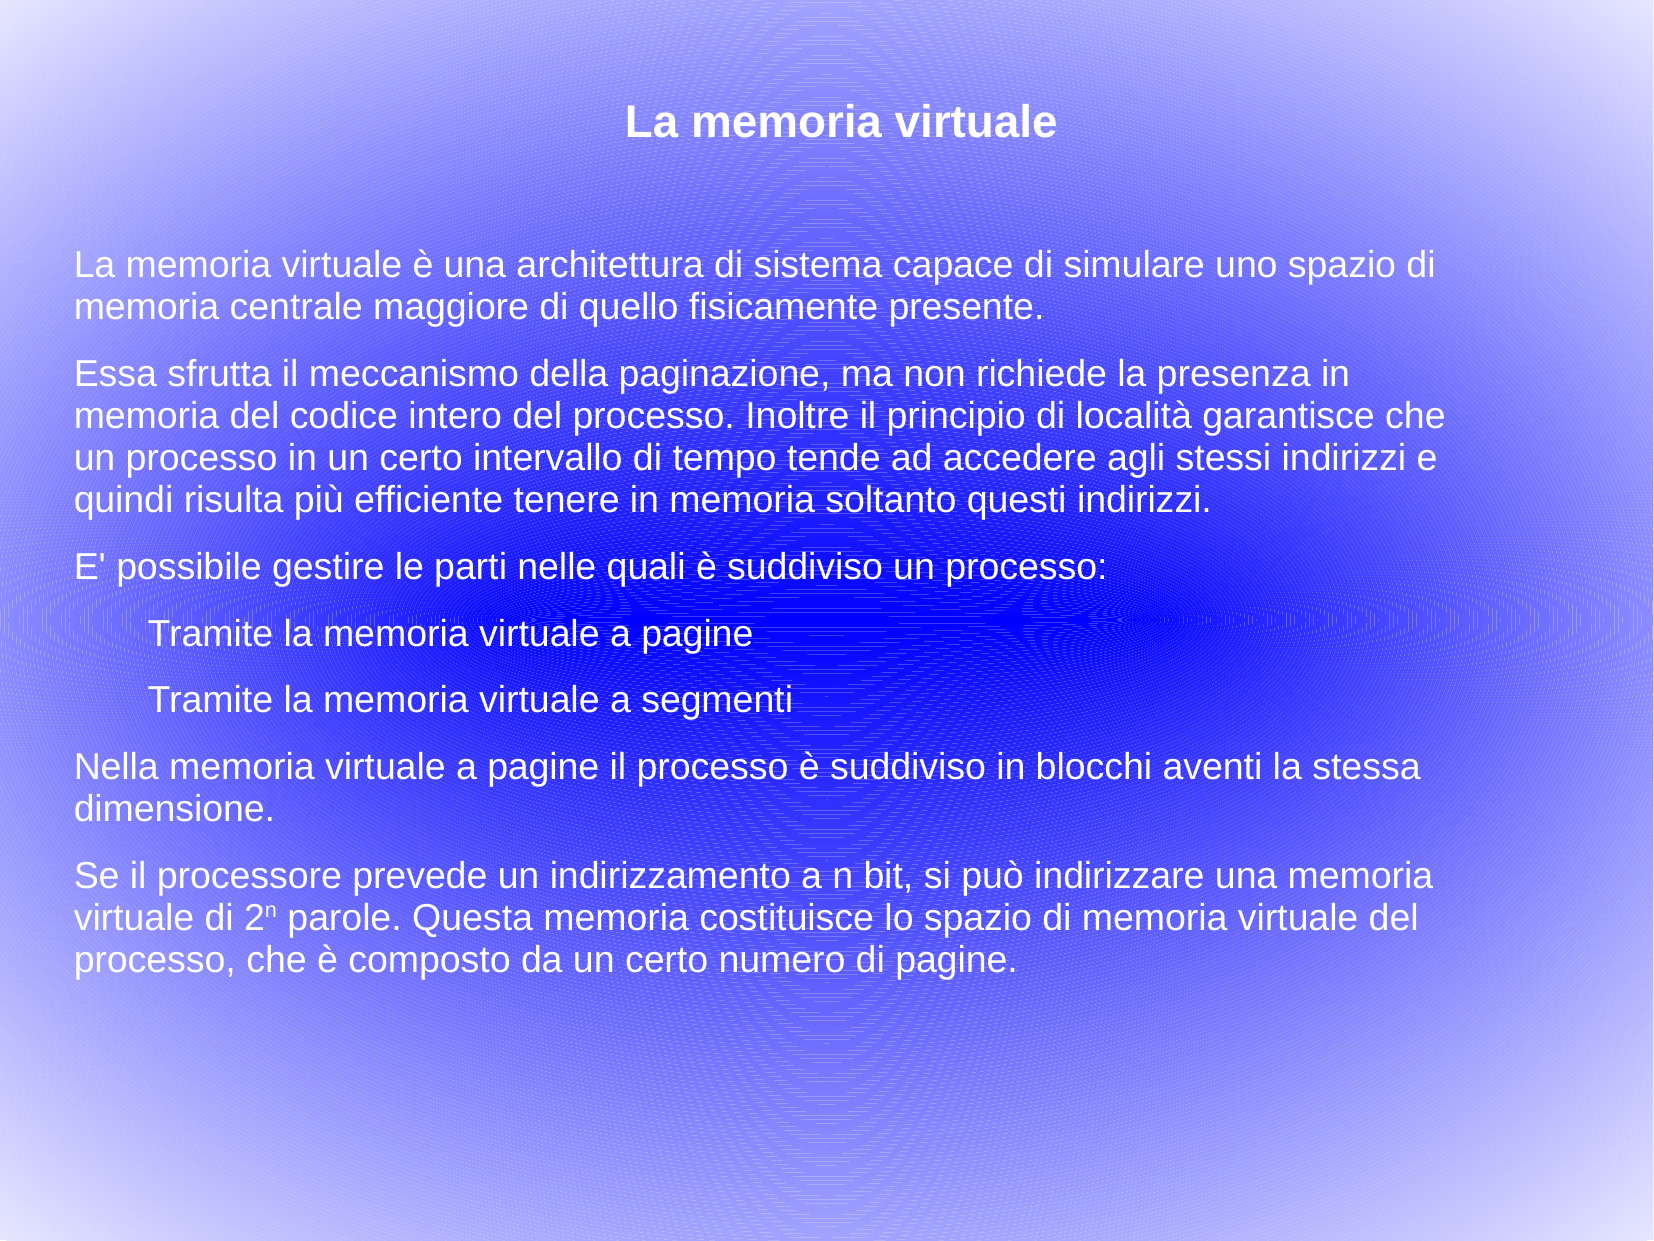

La memoria virtuale
La memoria virtuale è una architettura di sistema capace di simulare uno spazio di memoria centrale maggiore di quello fisicamente presente.
Essa sfrutta il meccanismo della paginazione, ma non richiede la presenza in memoria del codice intero del processo. Inoltre il principio di località garantisce che un processo in un certo intervallo di tempo tende ad accedere agli stessi indirizzi e quindi risulta più efficiente tenere in memoria soltanto questi indirizzi.
E' possibile gestire le parti nelle quali è suddiviso un processo:
	Tramite la memoria virtuale a pagine
	Tramite la memoria virtuale a segmenti
Nella memoria virtuale a pagine il processo è suddiviso in blocchi aventi la stessa dimensione.
Se il processore prevede un indirizzamento a n bit, si può indirizzare una memoria virtuale di 2n parole. Questa memoria costituisce lo spazio di memoria virtuale del processo, che è composto da un certo numero di pagine.